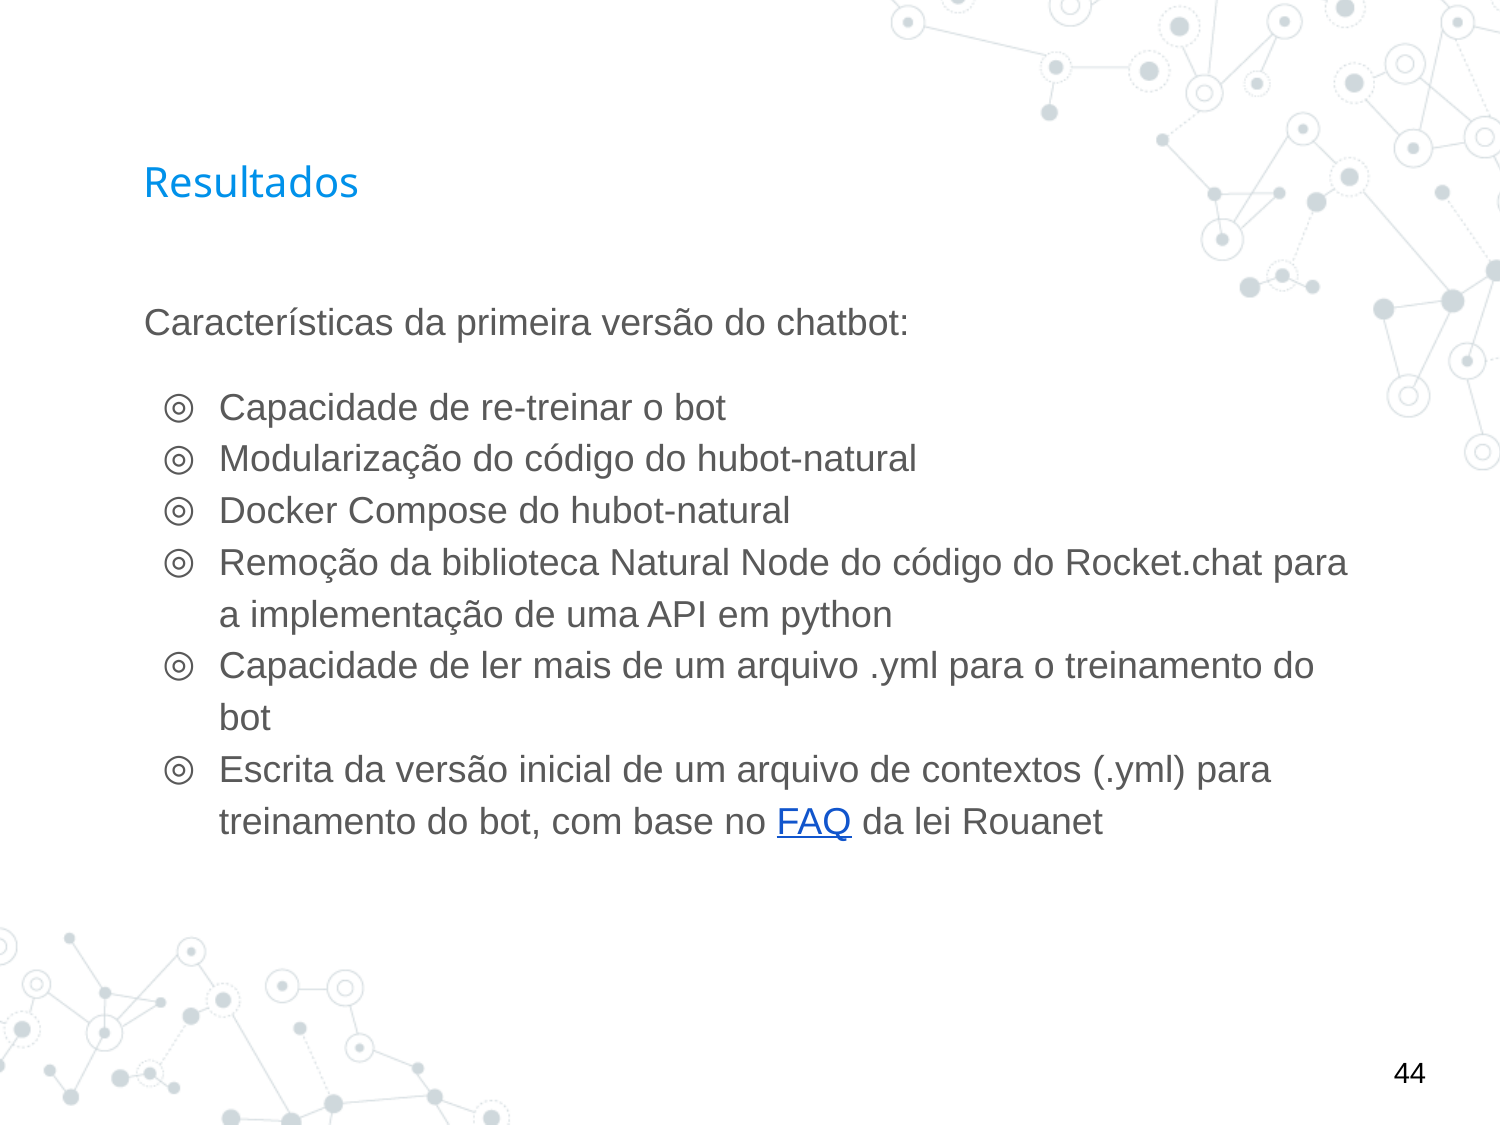

# Resultados
Características da primeira versão do chatbot:
Capacidade de re-treinar o bot
Modularização do código do hubot-natural
Docker Compose do hubot-natural
Remoção da biblioteca Natural Node do código do Rocket.chat para a implementação de uma API em python
Capacidade de ler mais de um arquivo .yml para o treinamento do bot
Escrita da versão inicial de um arquivo de contextos (.yml) para treinamento do bot, com base no FAQ da lei Rouanet